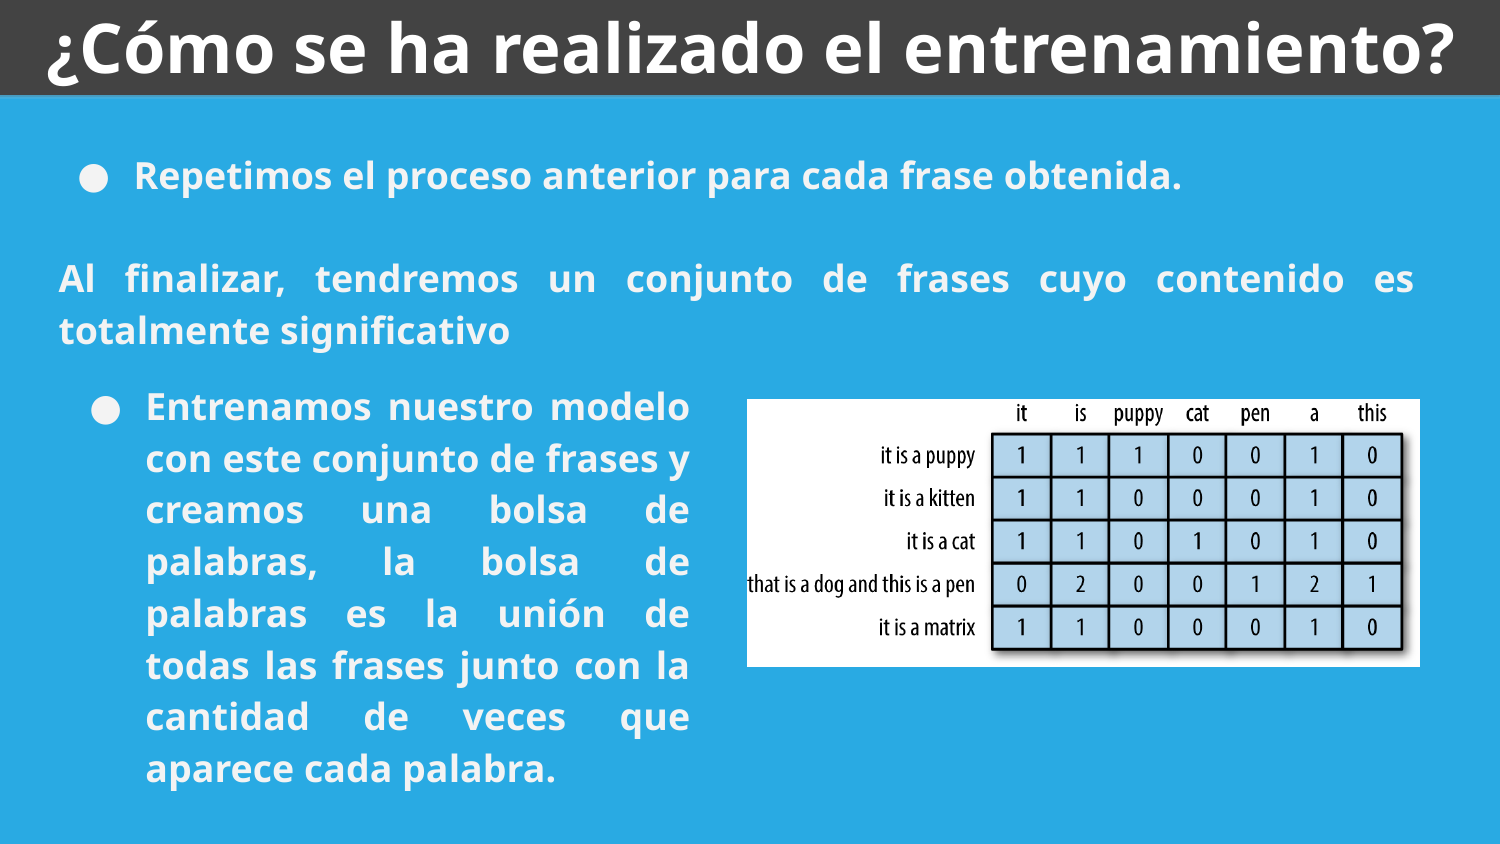

# ¿Cómo se ha realizado el entrenamiento?
Repetimos el proceso anterior para cada frase obtenida.
Al finalizar, tendremos un conjunto de frases cuyo contenido es totalmente significativo
Entrenamos nuestro modelo con este conjunto de frases y creamos una bolsa de palabras, la bolsa de palabras es la unión de todas las frases junto con la cantidad de veces que aparece cada palabra.